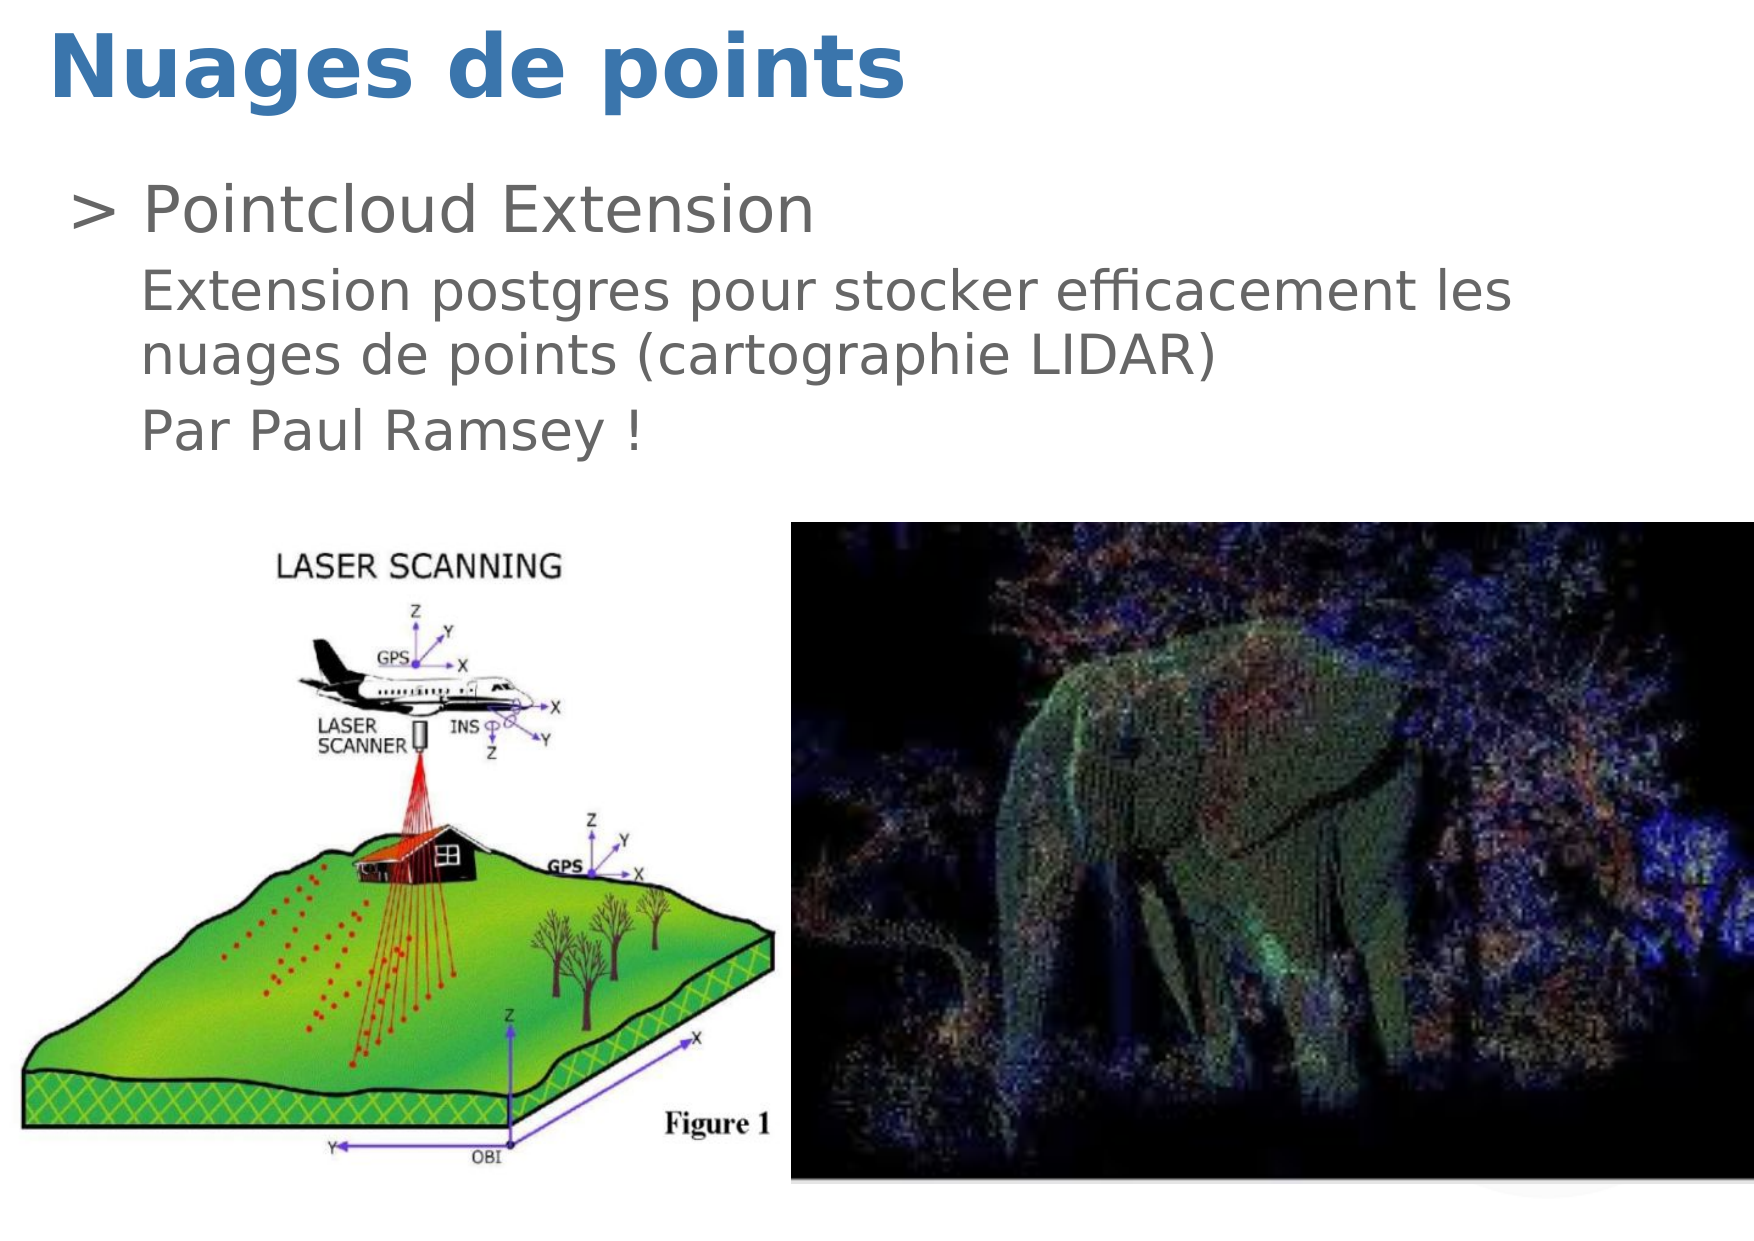

# Nuages de points
> Pointcloud Extension
Extension postgres pour stocker efficacement les nuages de points (cartographie LIDAR)
Par Paul Ramsey !